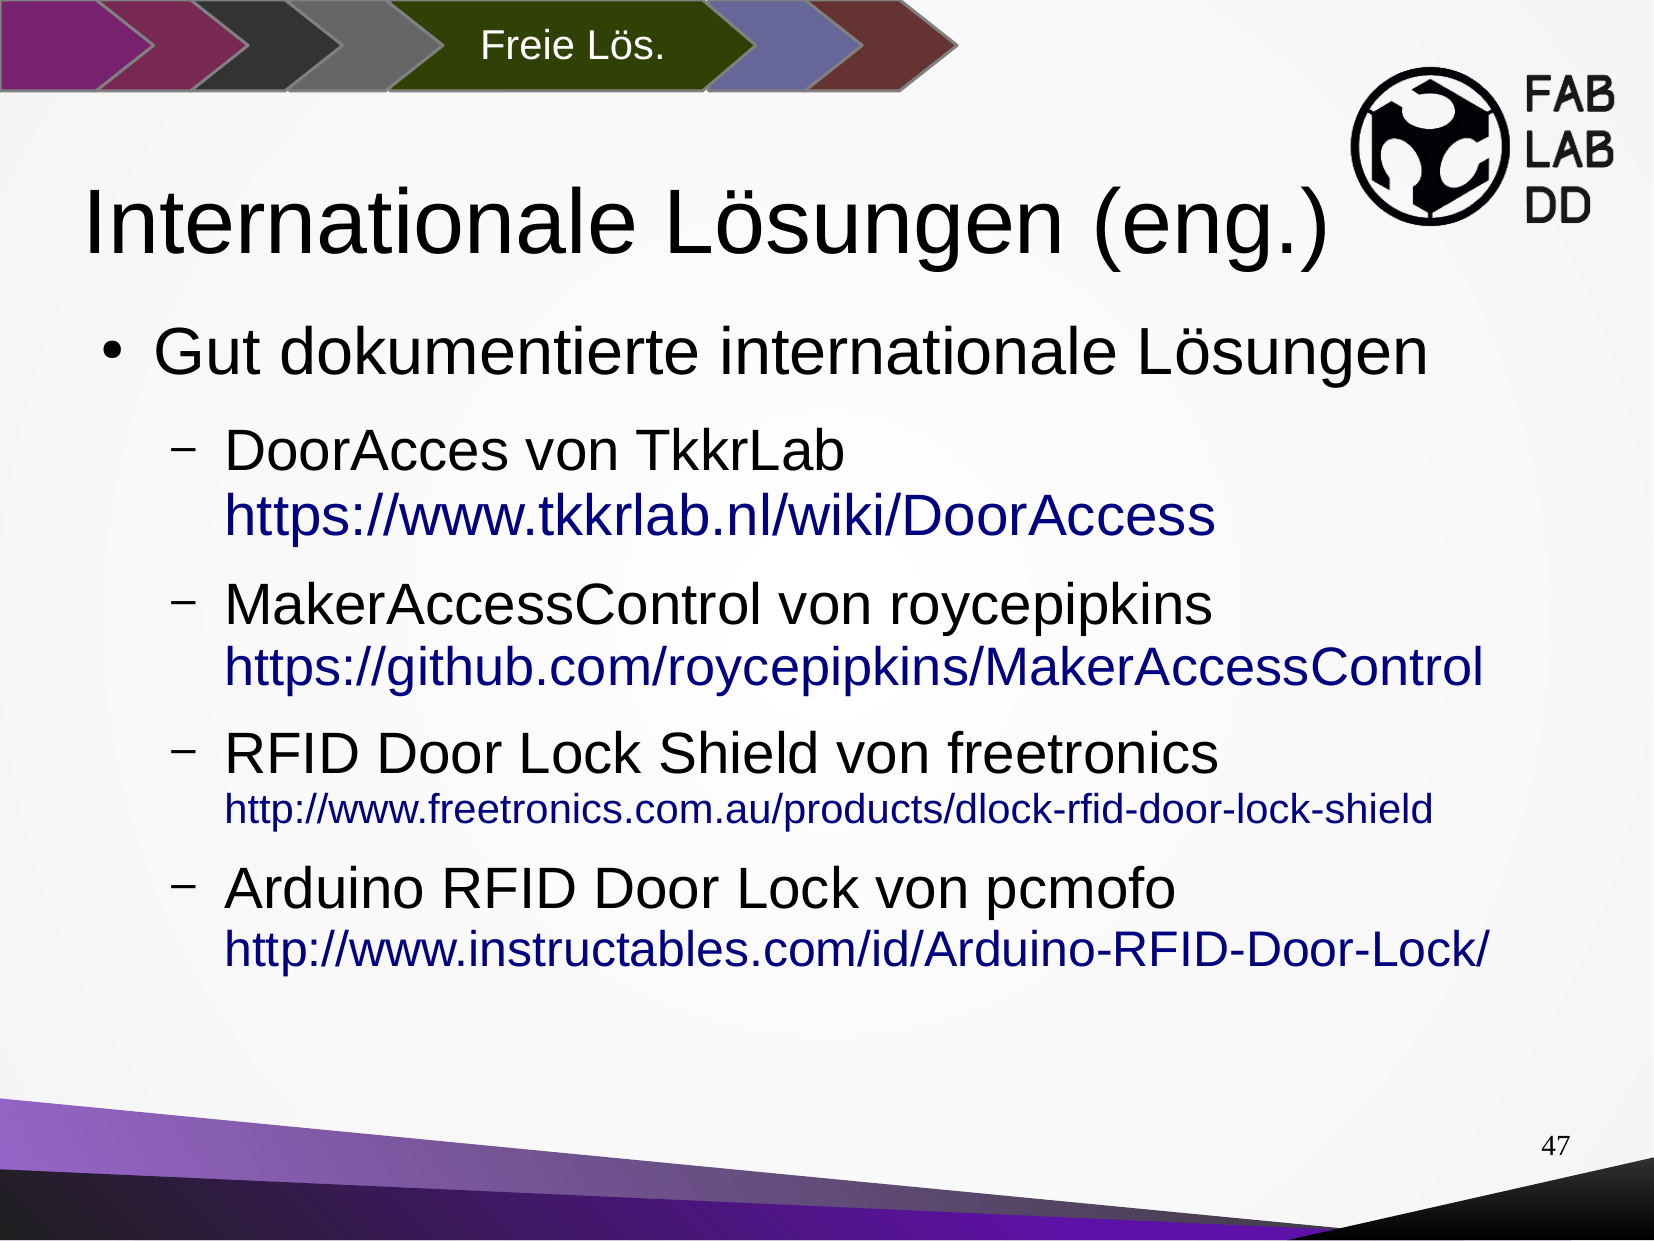

Freie Lös.
# Internationale Lösungen (eng.)
Gut dokumentierte internationale Lösungen
DoorAcces von TkkrLab
https://www.tkkrlab.nl/wiki/DoorAccess
MakerAccessControl von roycepipkins https://github.com/roycepipkins/MakerAccessControl
RFID Door Lock Shield von freetronics
http://www.freetronics.com.au/products/dlock-rfid-door-lock-shield
Arduino RFID Door Lock von pcmofo
http://www.instructables.com/id/Arduino-RFID-Door-Lock/